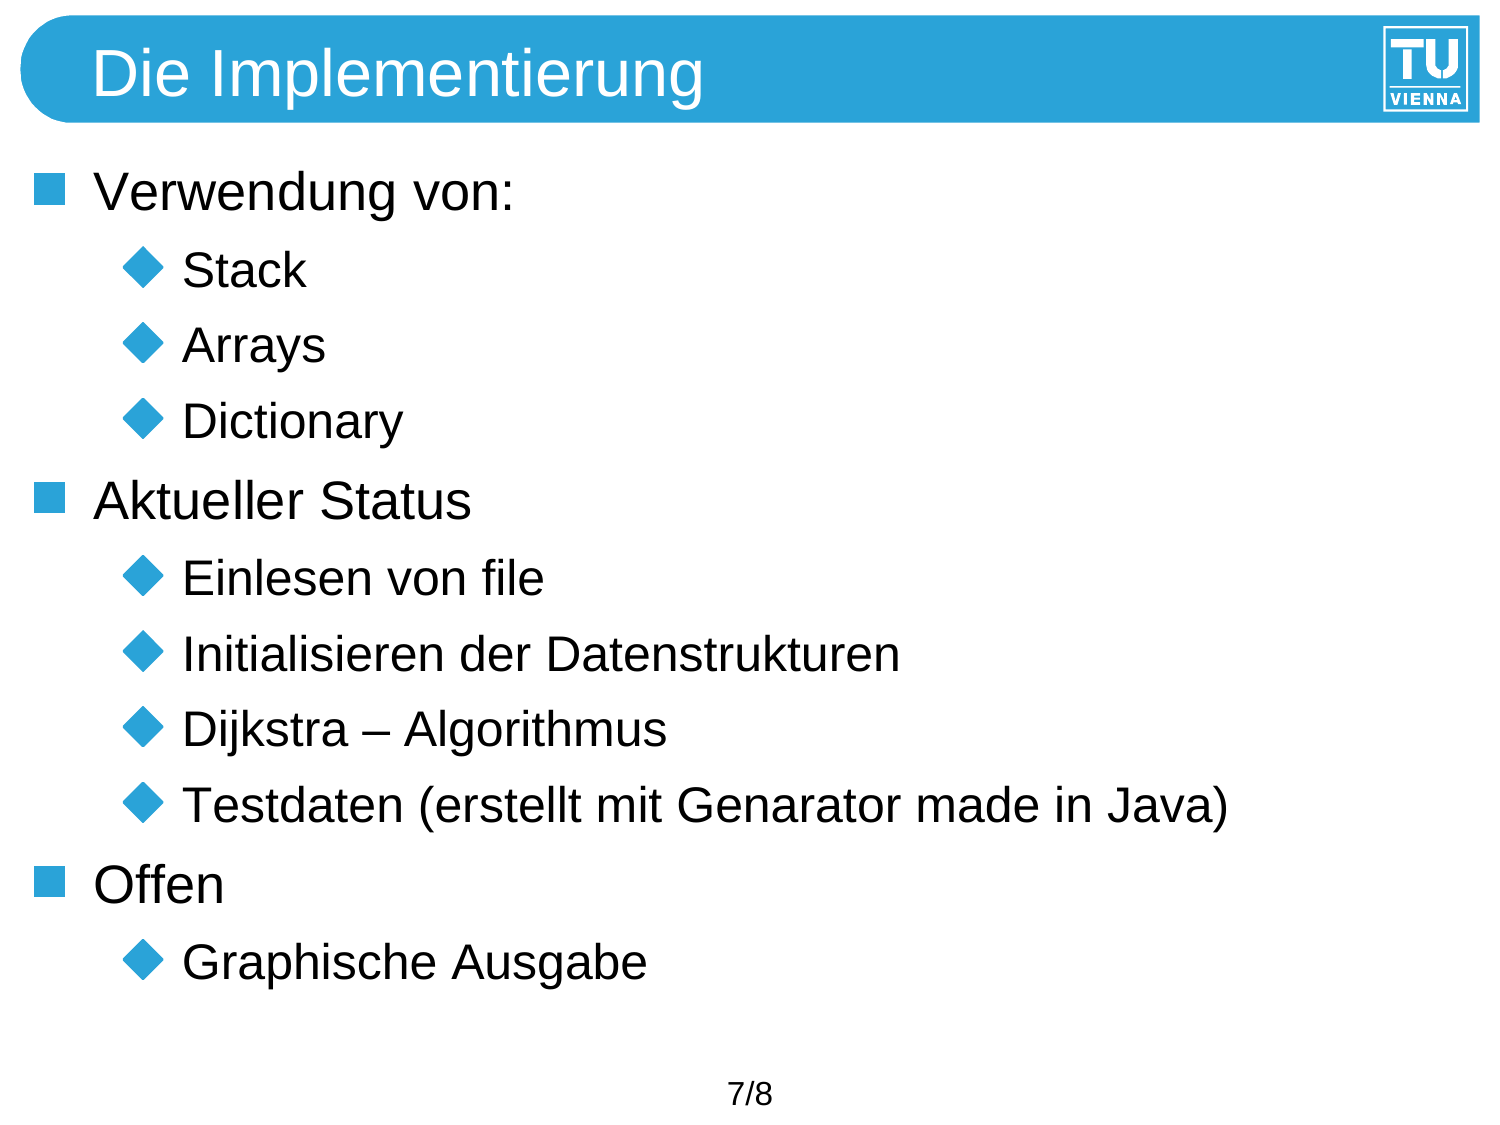

# Die Implementierung
Verwendung von:
Stack
Arrays
Dictionary
Aktueller Status
Einlesen von file
Initialisieren der Datenstrukturen
Dijkstra – Algorithmus
Testdaten (erstellt mit Genarator made in Java)
Offen
Graphische Ausgabe
7